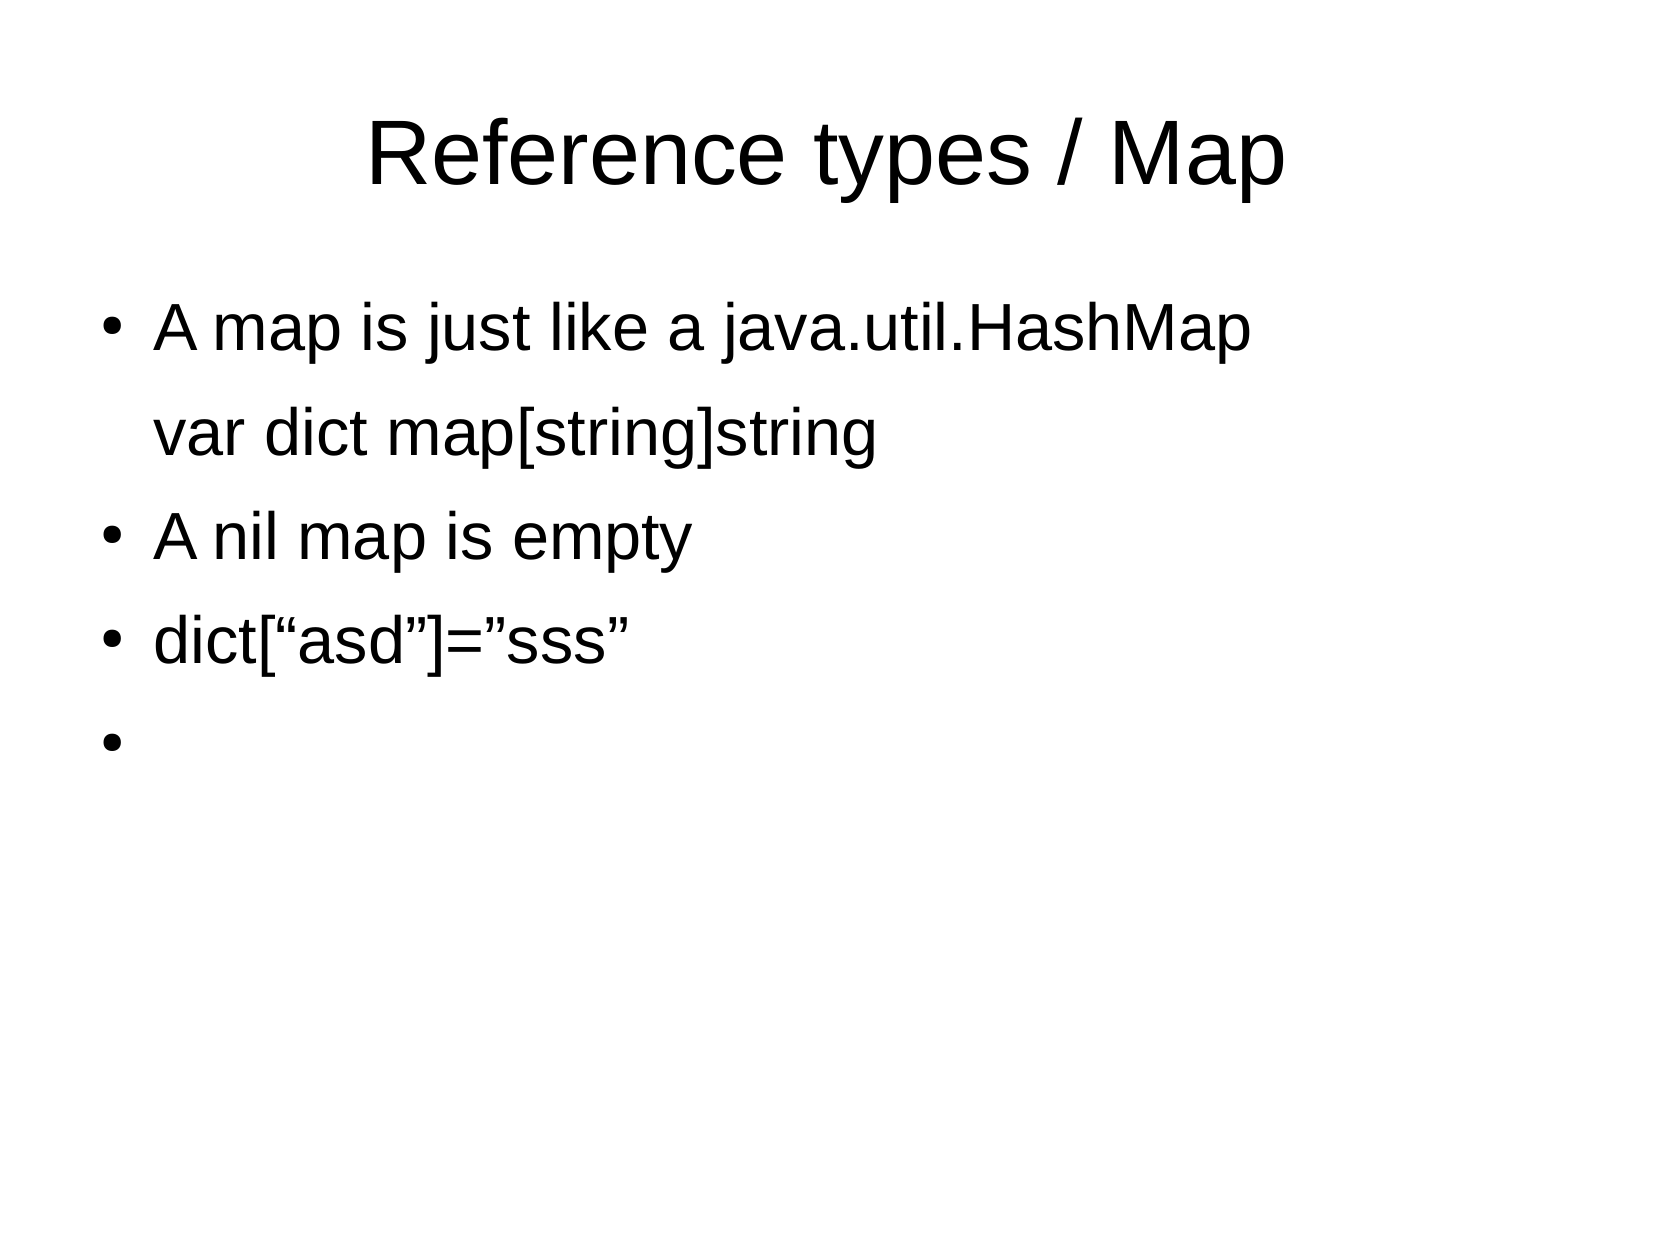

# Reference types / Map
A map is just like a java.util.HashMap
var dict map[string]string
A nil map is empty
dict[“asd”]=”sss”